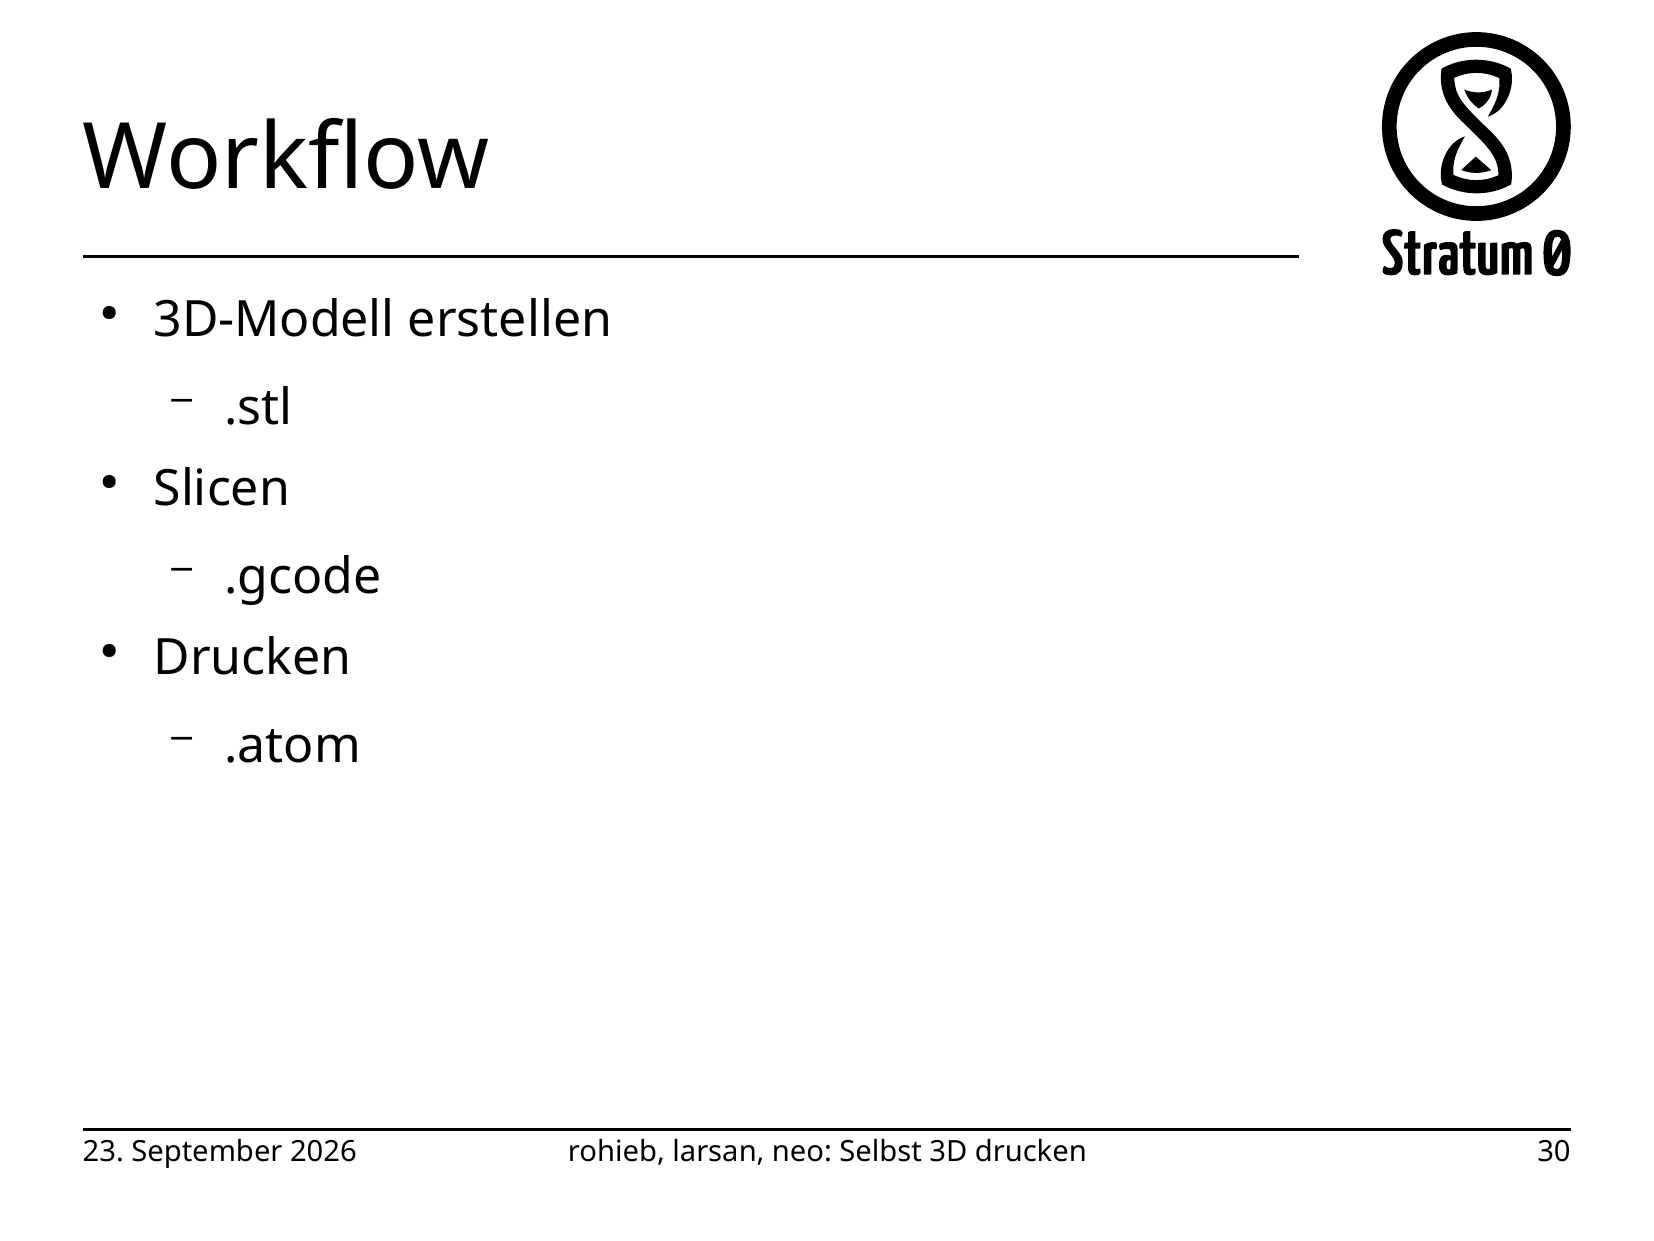

# Workflow
3D-Modell erstellen
.stl
Slicen
.gcode
Drucken
.atom
rohieb, larsan, neo: Selbst 3D drucken
30